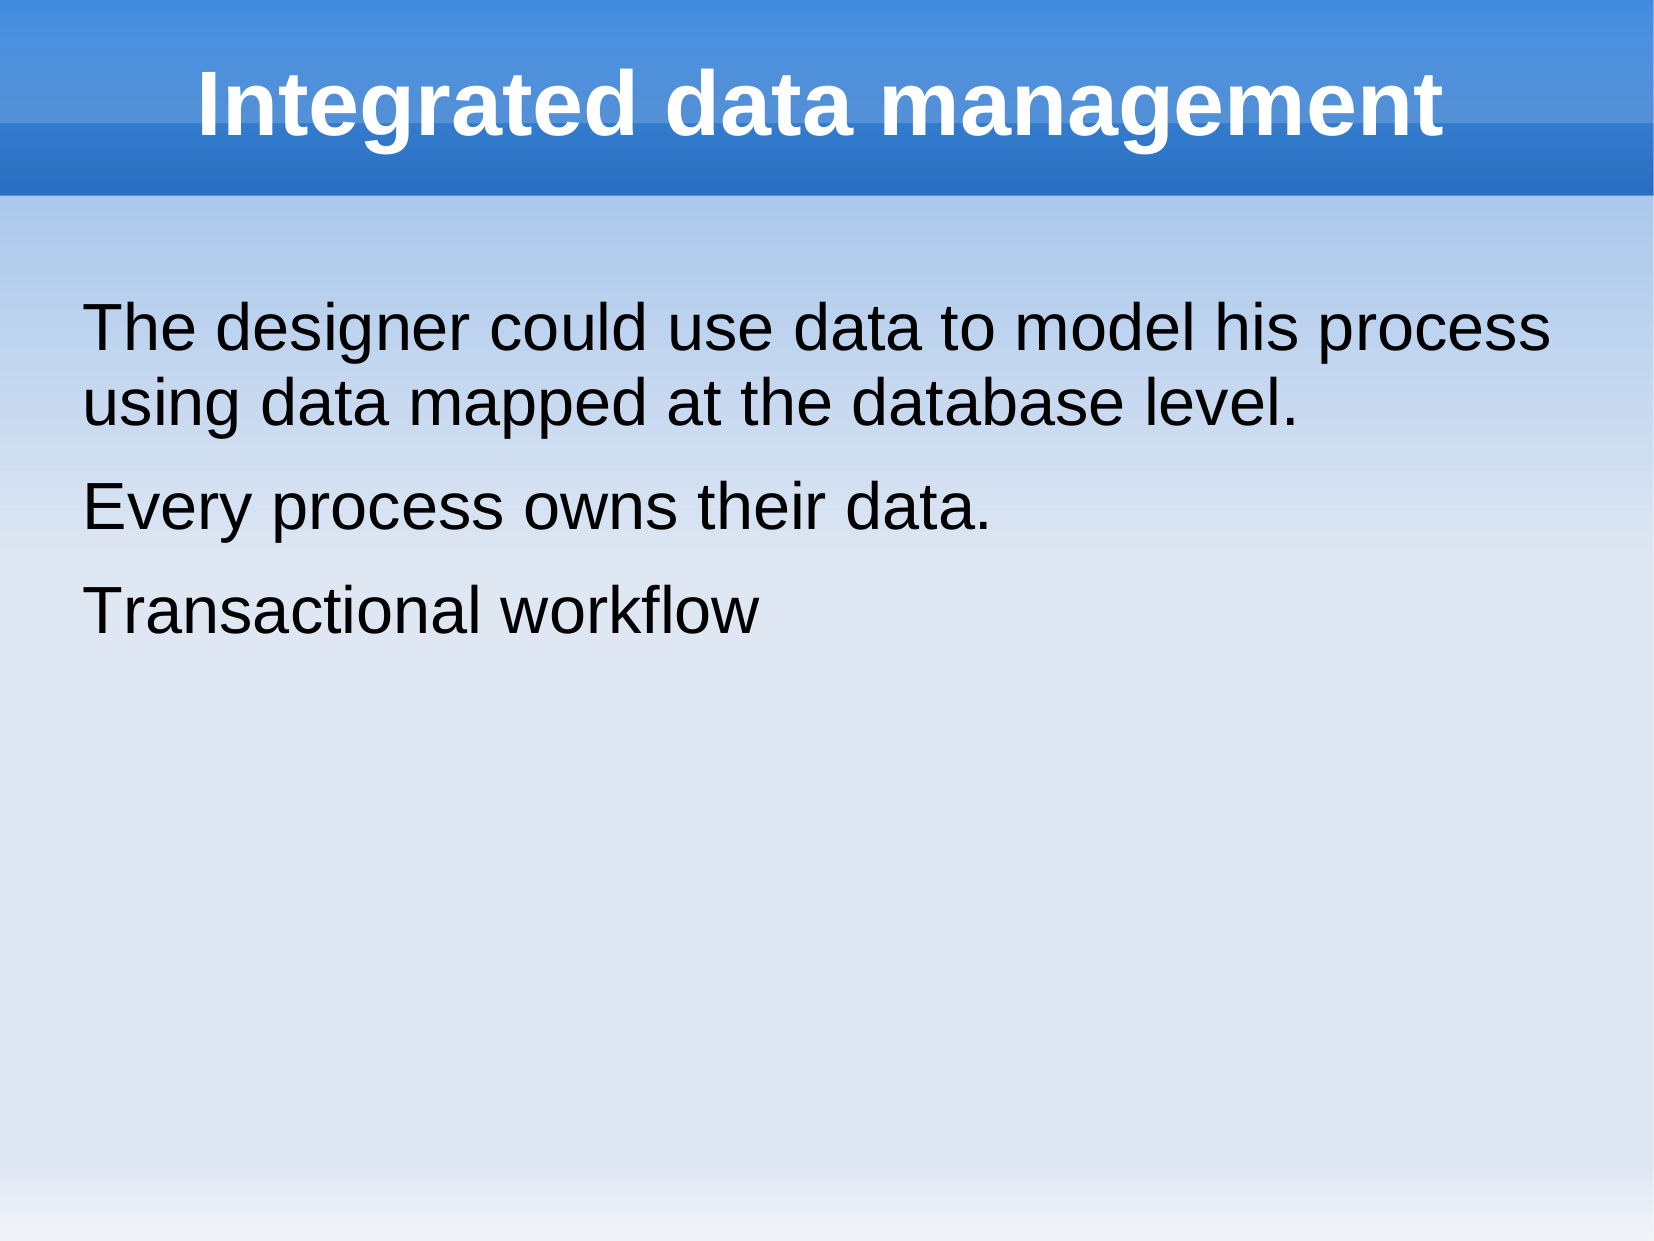

# Integrated data management
The designer could use data to model his process using data mapped at the database level.
Every process owns their data.
Transactional workflow